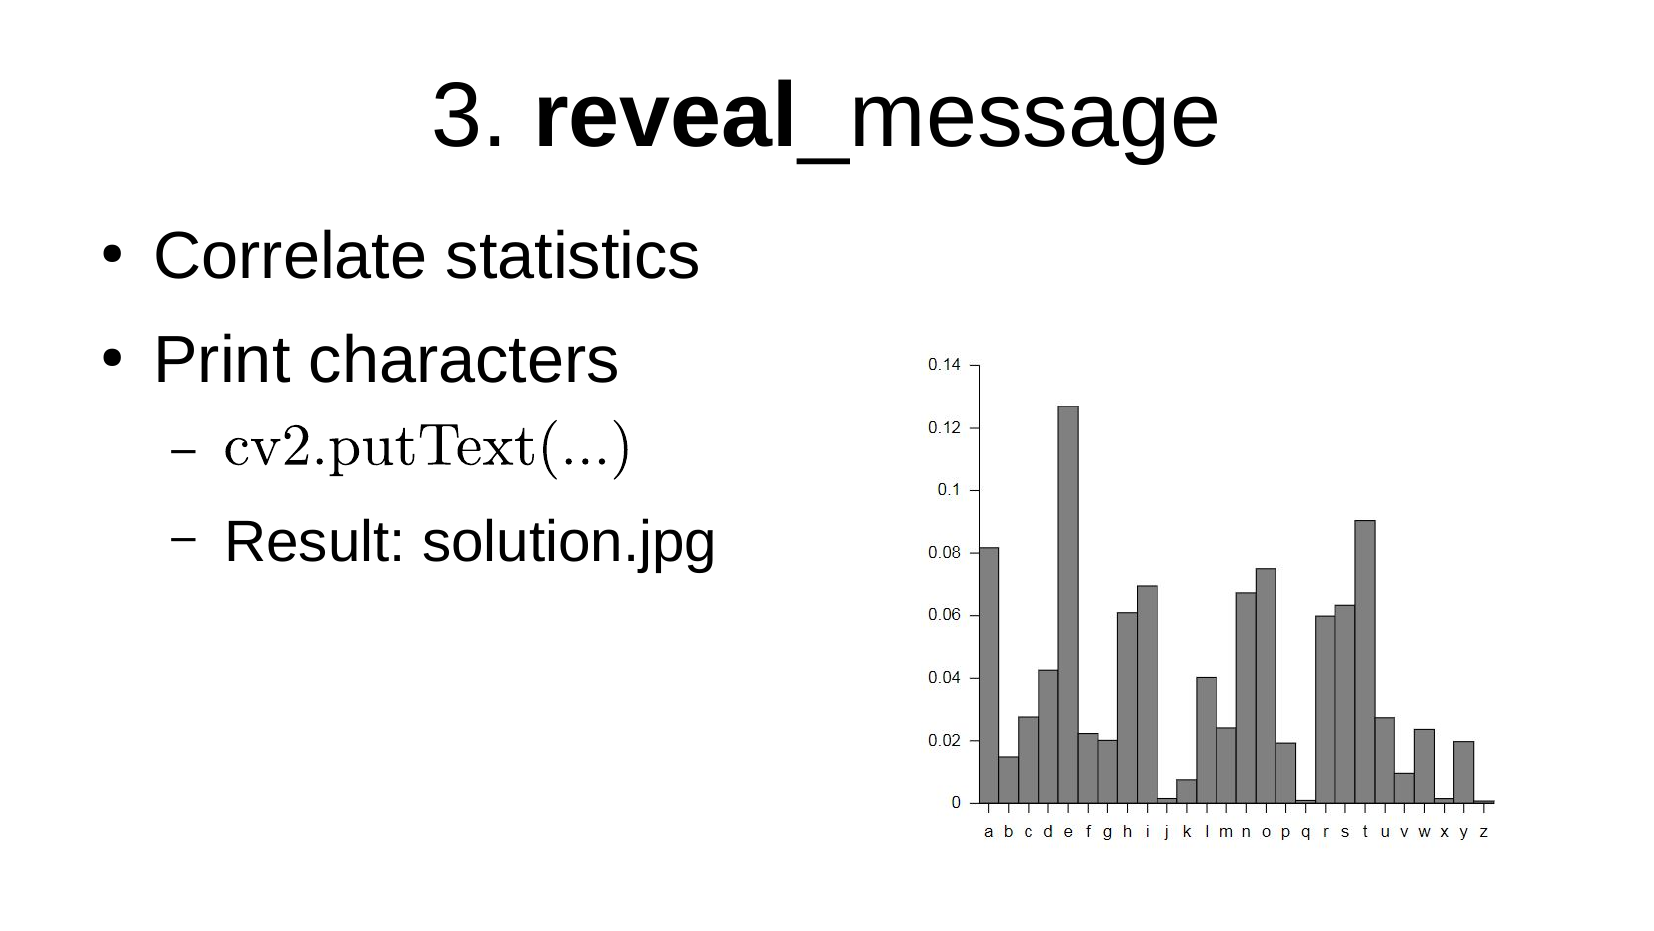

# 3. reveal_message
Correlate statistics
Print characters
Result: solution.jpg